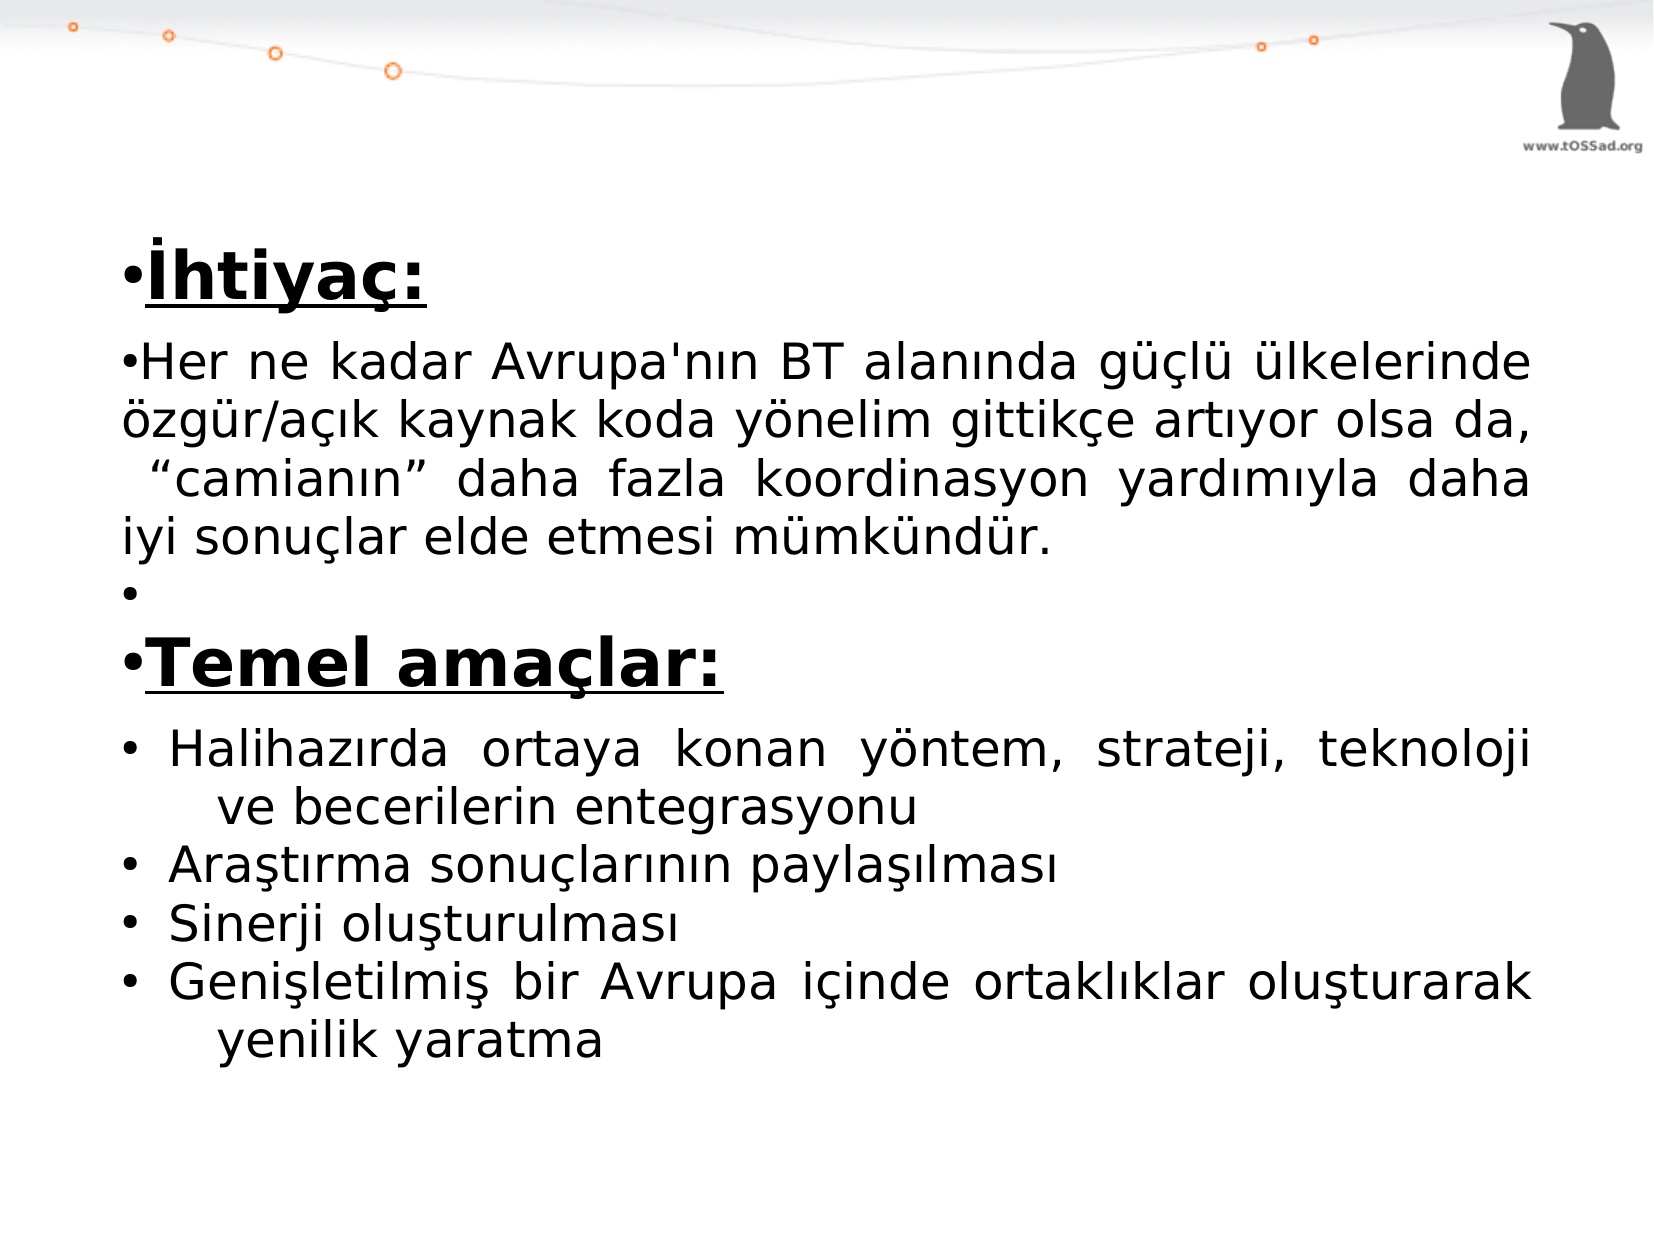

# İhtiyaç:
Her ne kadar Avrupa'nın BT alanında güçlü ülkelerinde özgür/açık kaynak koda yönelim gittikçe artıyor olsa da, “camianın” daha fazla koordinasyon yardımıyla daha iyi sonuçlar elde etmesi mümkündür.
Temel amaçlar:
Halihazırda ortaya konan yöntem, strateji, teknoloji ve becerilerin entegrasyonu
Araştırma sonuçlarının paylaşılması
Sinerji oluşturulması
Genişletilmiş bir Avrupa içinde ortaklıklar oluşturarak yenilik yaratma